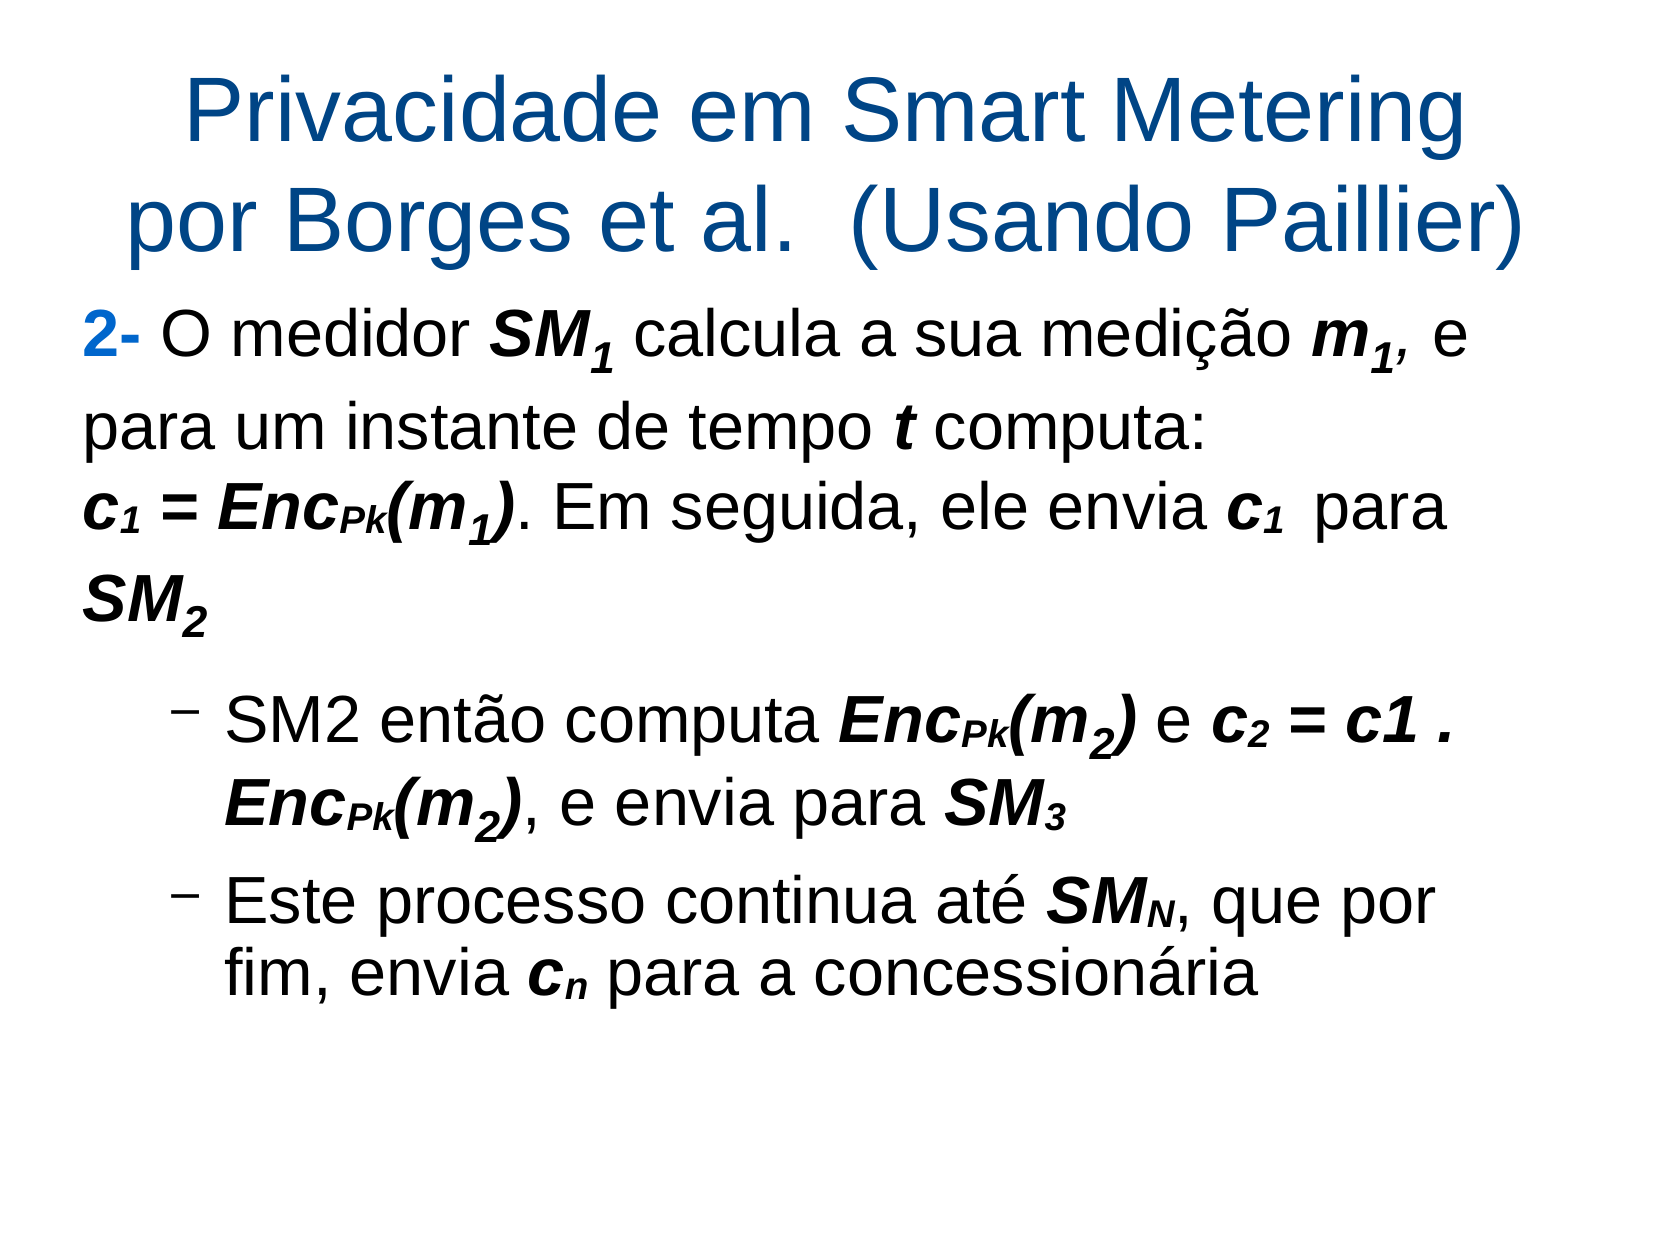

# Privacidade em Smart Metering por Borges et al. (Usando Paillier)
2- O medidor SM1 calcula a sua medição m1, e para um instante de tempo t computa:
c1 = EncPk(m1). Em seguida, ele envia c1 para SM2
SM2 então computa EncPk(m2) e c2 = c1 . EncPk(m2), e envia para SM3
Este processo continua até SMN, que por fim, envia cn para a concessionária